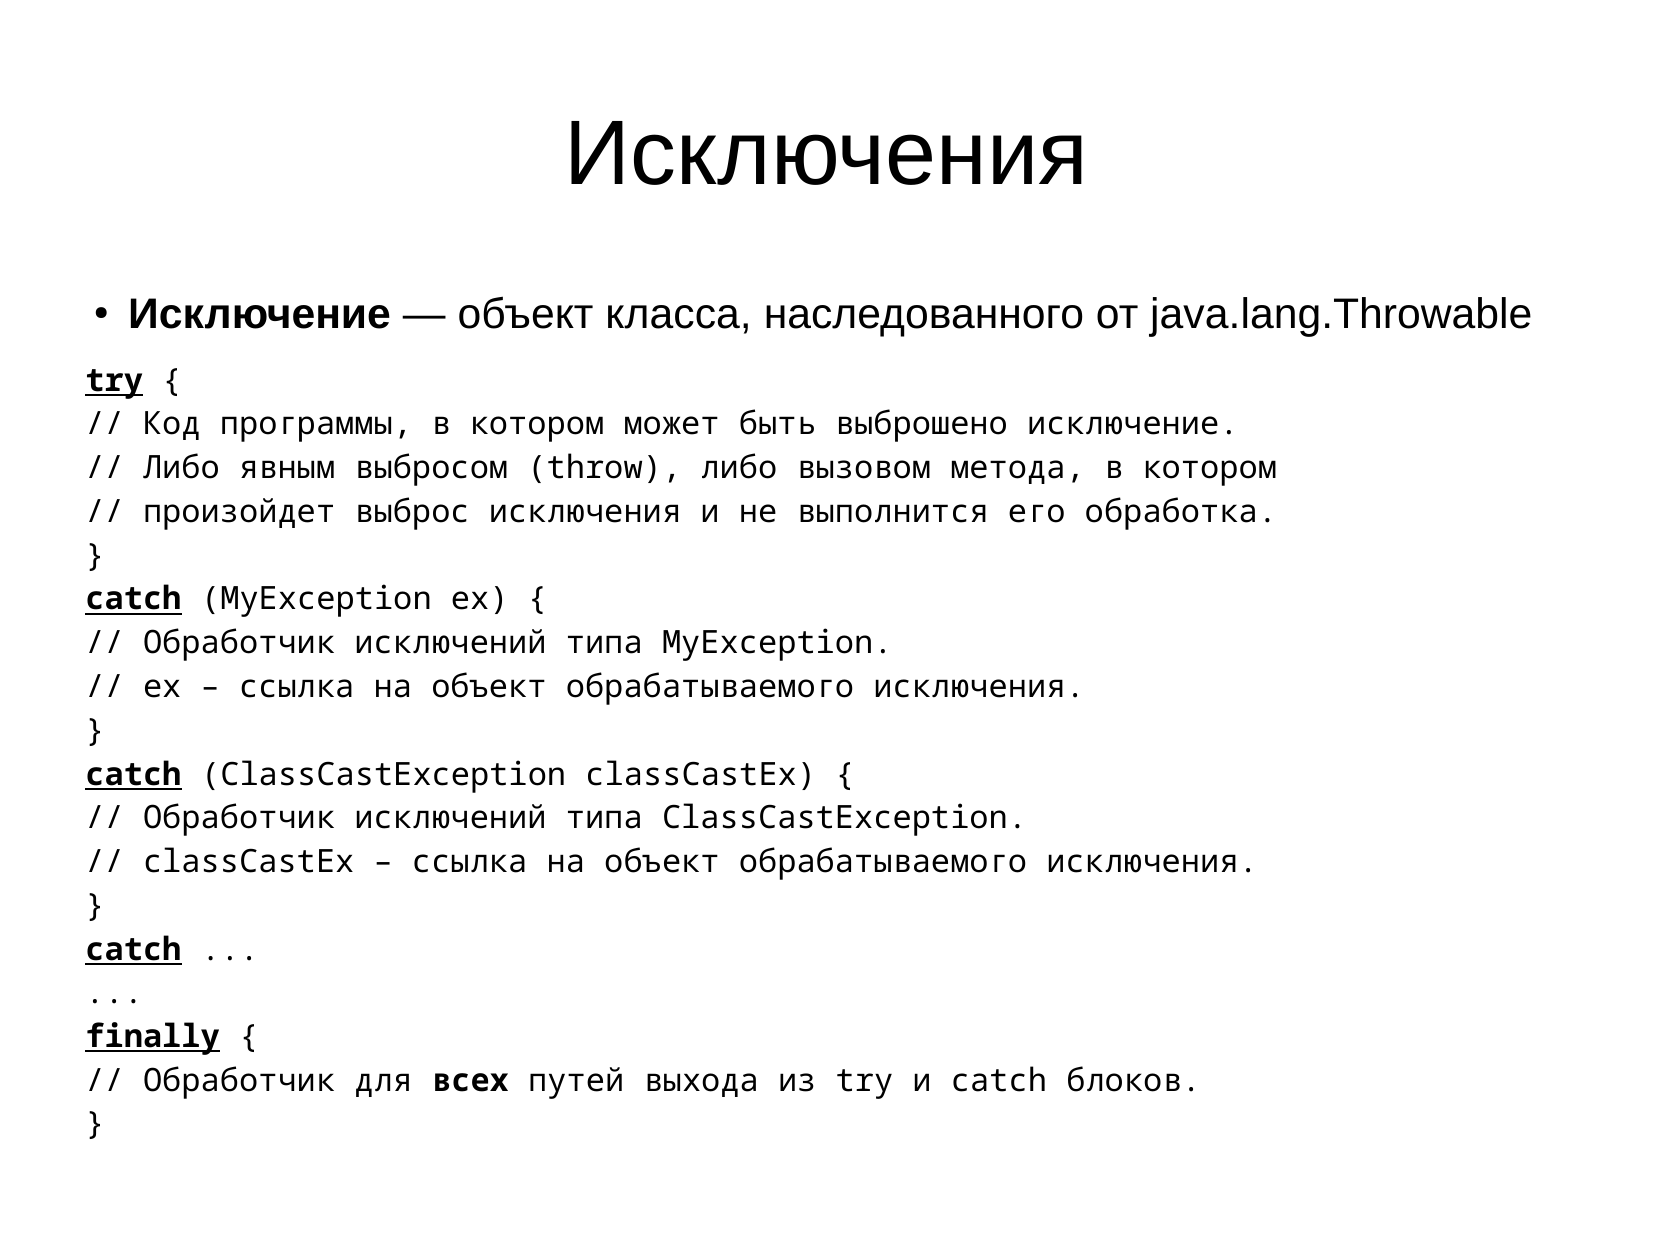

# Исключения
Исключение — объект класса, наследованного от java.lang.Throwable
try {
// Код программы, в котором может быть выброшено исключение.
// Либо явным выбросом (throw), либо вызовом метода, в котором
// произойдет выброс исключения и не выполнится его обработка.
}
catch (MyException ex) {
// Обработчик исключений типа MyException.
// ex – ссылка на объект обрабатываемого исключения.
}
catch (ClassCastException classCastEx) {
// Обработчик исключений типа ClassCastException.
// classCastEx – ссылка на объект обрабатываемого исключения.
}
catch ...
...
finally {
// Обработчик для всех путей выхода из try и catch блоков.
}